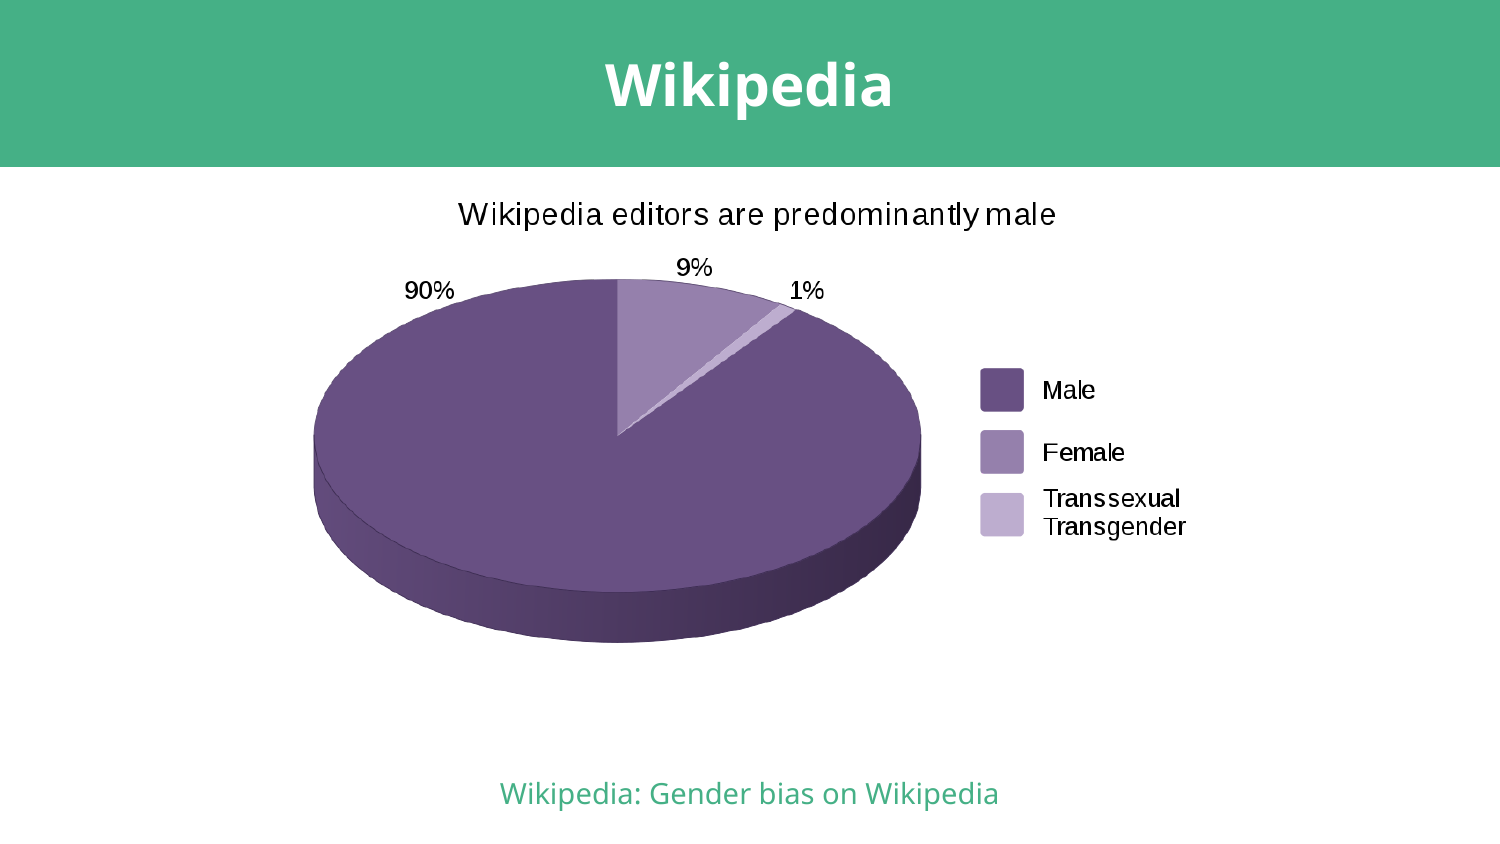

# Wikipedia
Wikipedia: Gender bias on Wikipedia